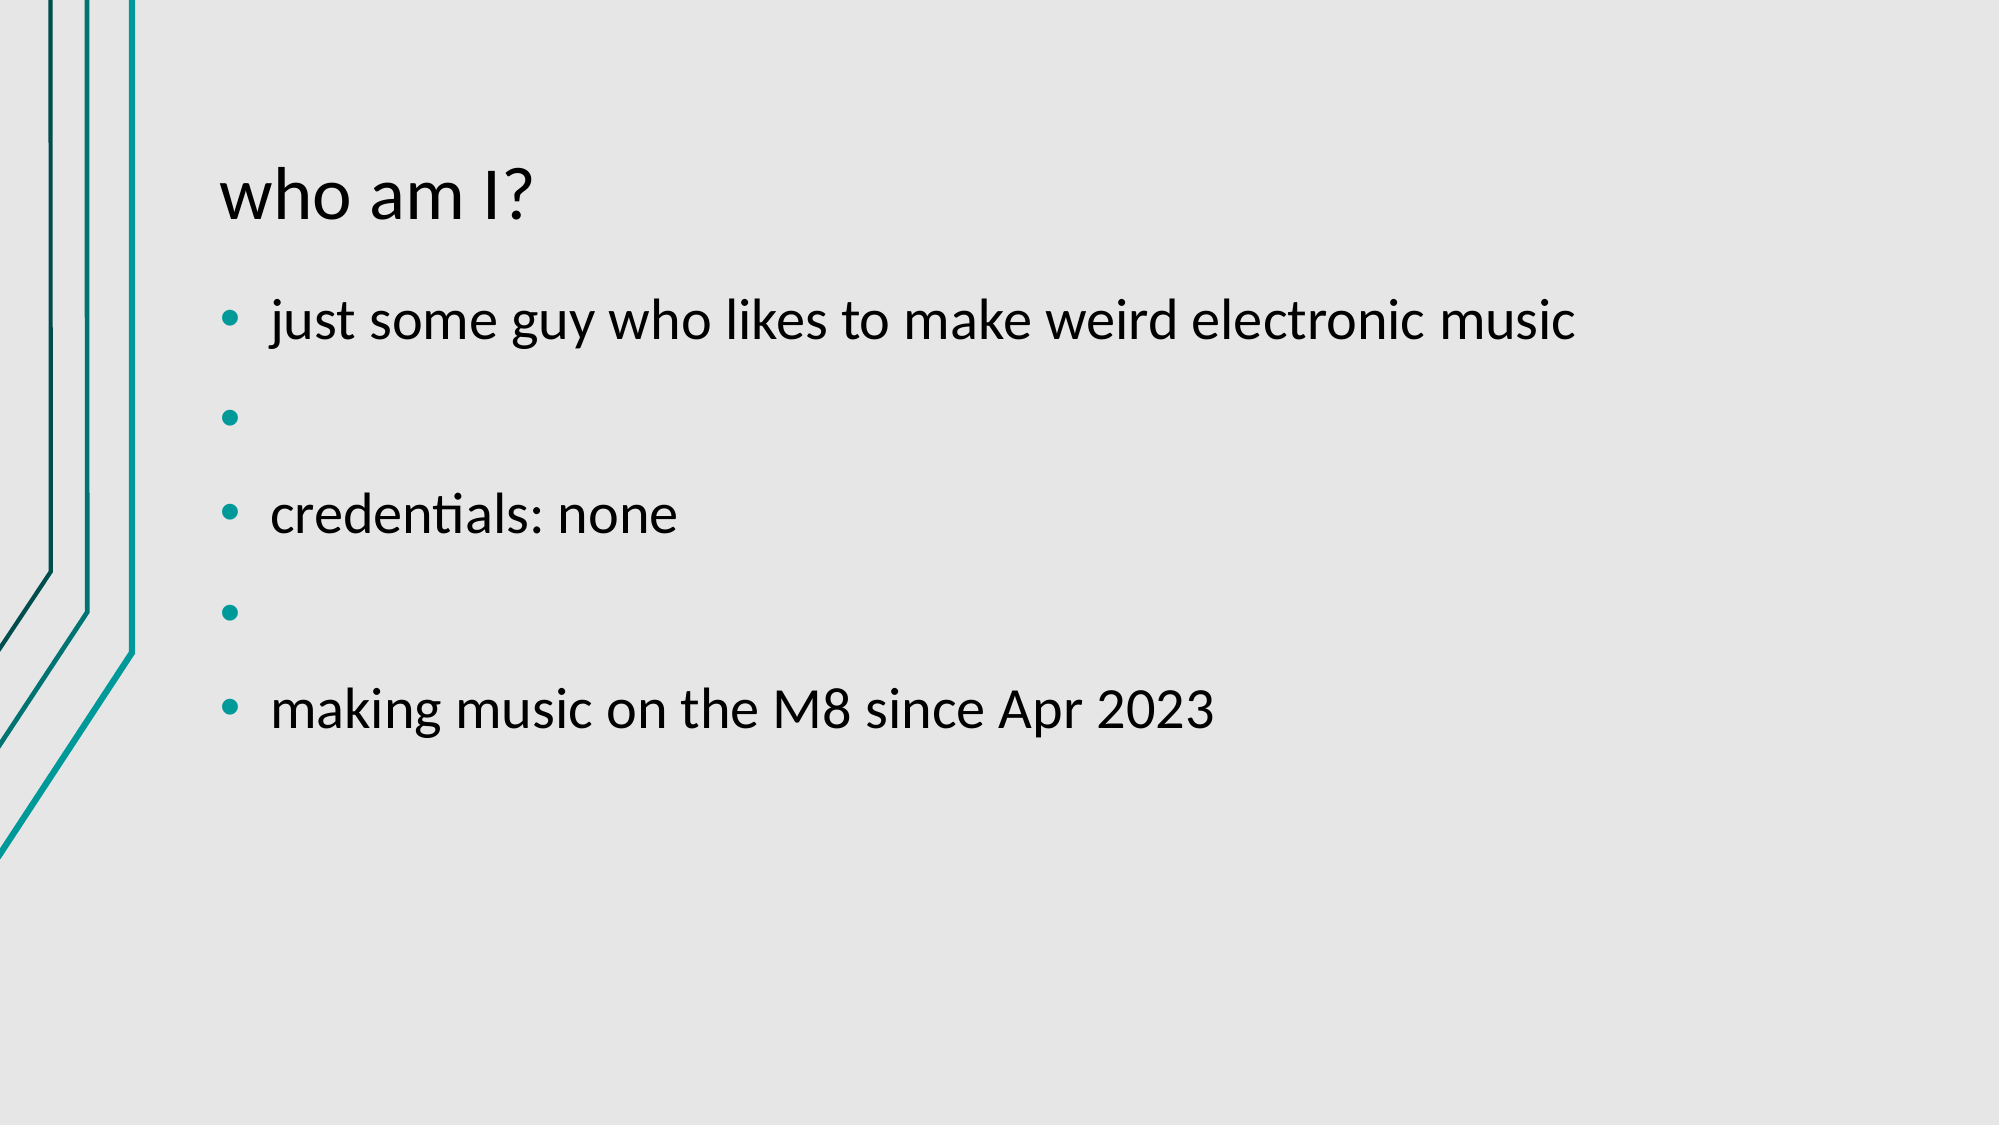

# who am I?
just some guy who likes to make weird electronic music
credentials: none
making music on the M8 since Apr 2023